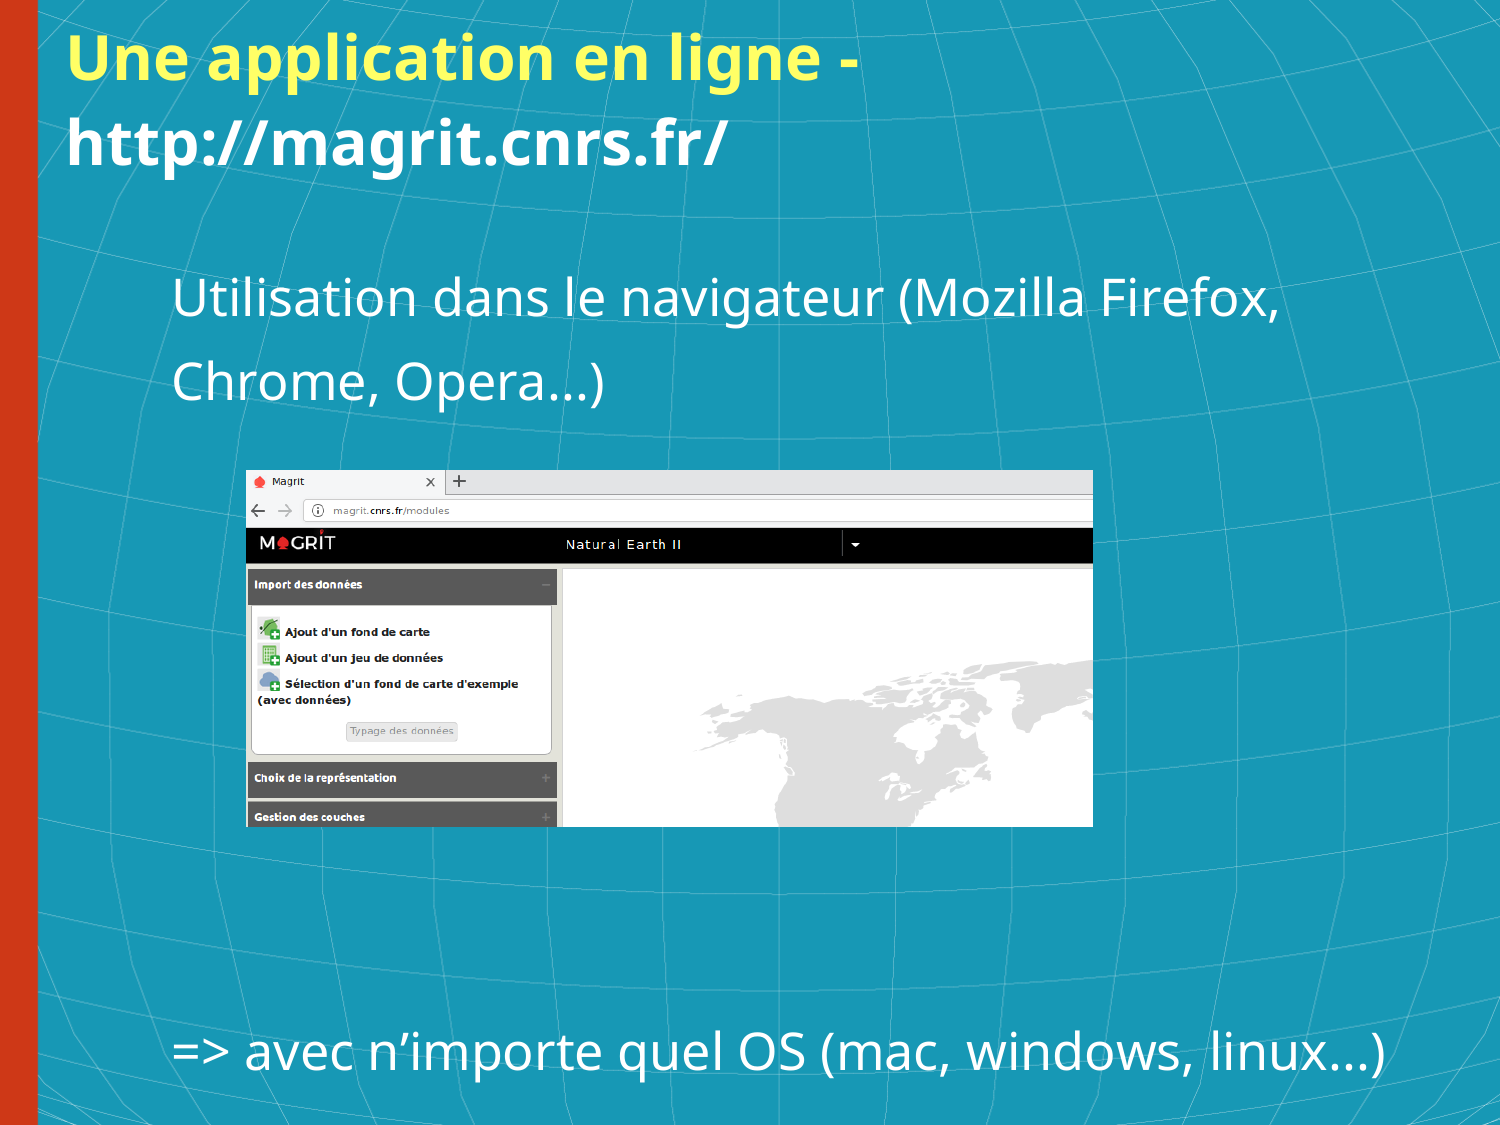

# Une application en ligne - http://magrit.cnrs.fr/
Utilisation dans le navigateur (Mozilla Firefox,
Chrome, Opera...)
=> avec n’importe quel OS (mac, windows, linux...)